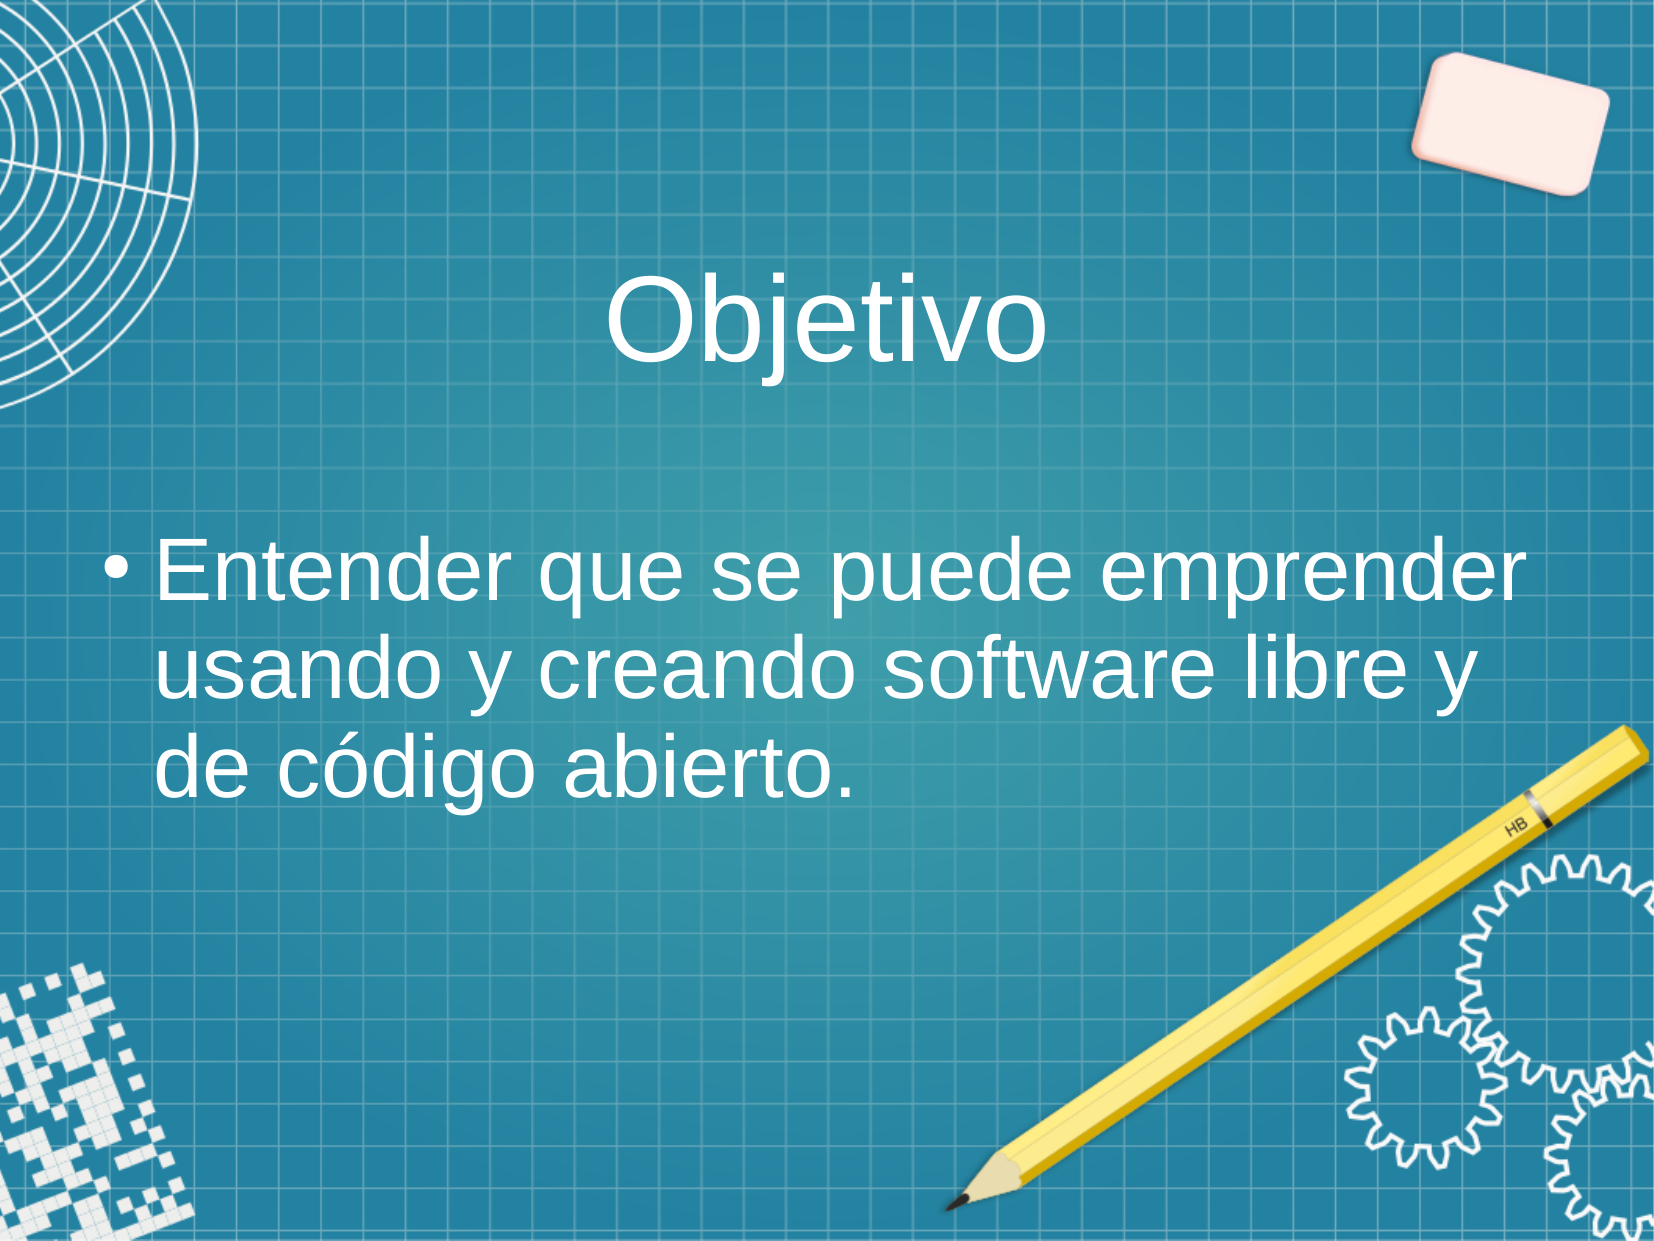

# Objetivo
Entender que se puede emprender usando y creando software libre y de código abierto.